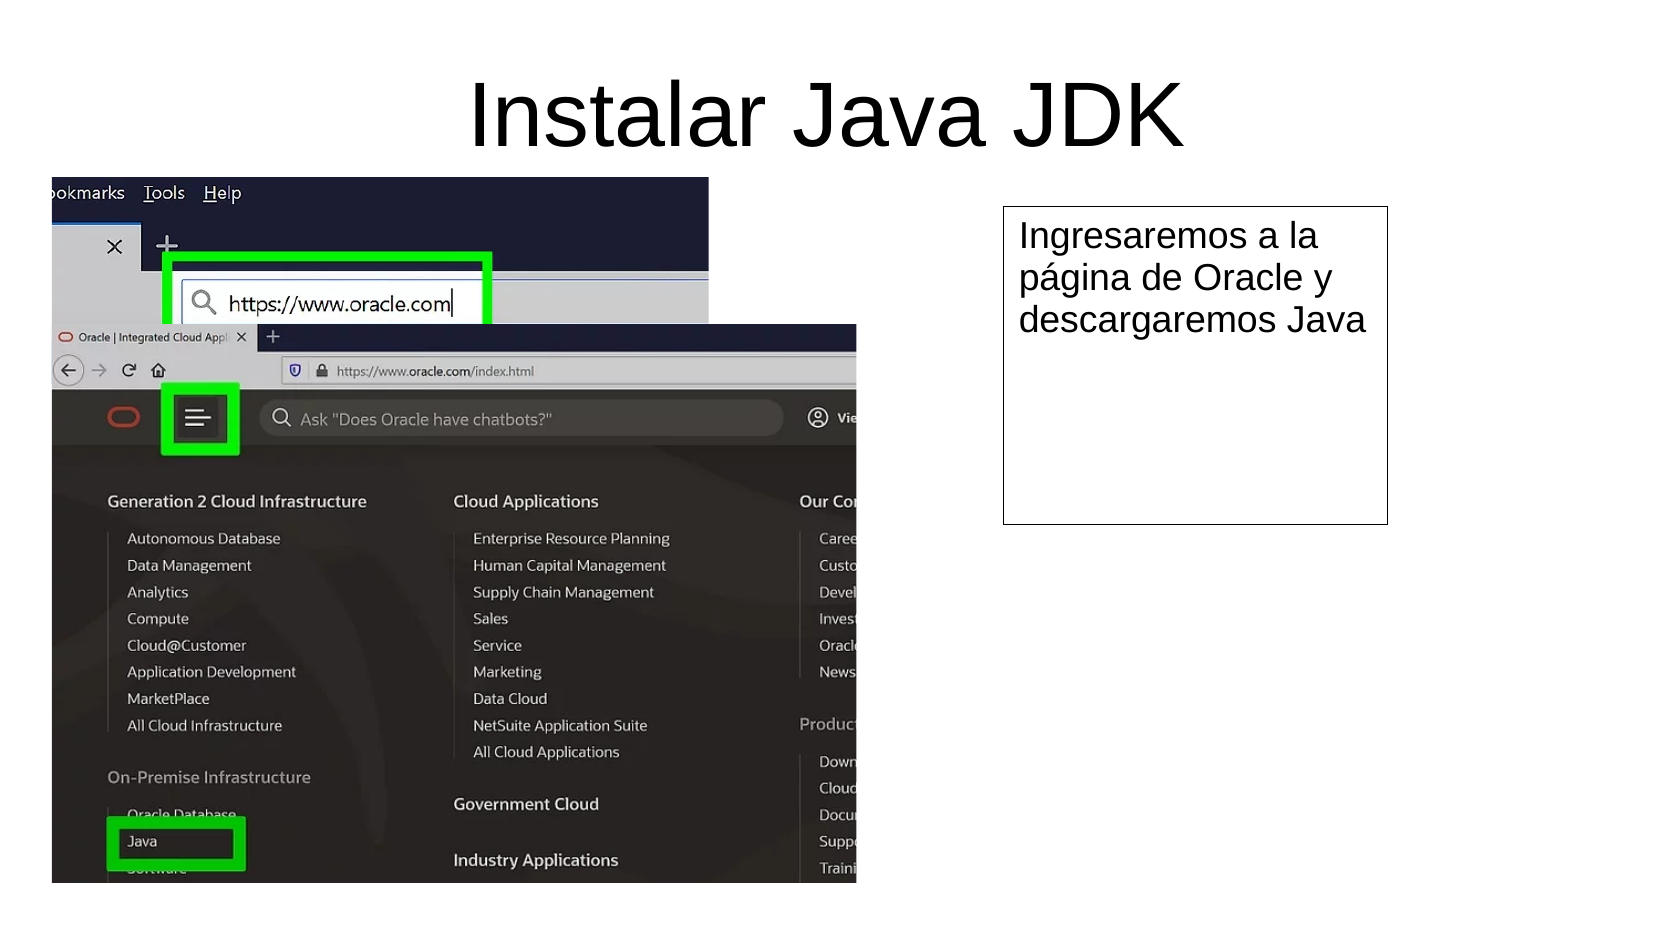

# Instalar Java JDK
Ingresaremos a la página de Oracle y descargaremos Java